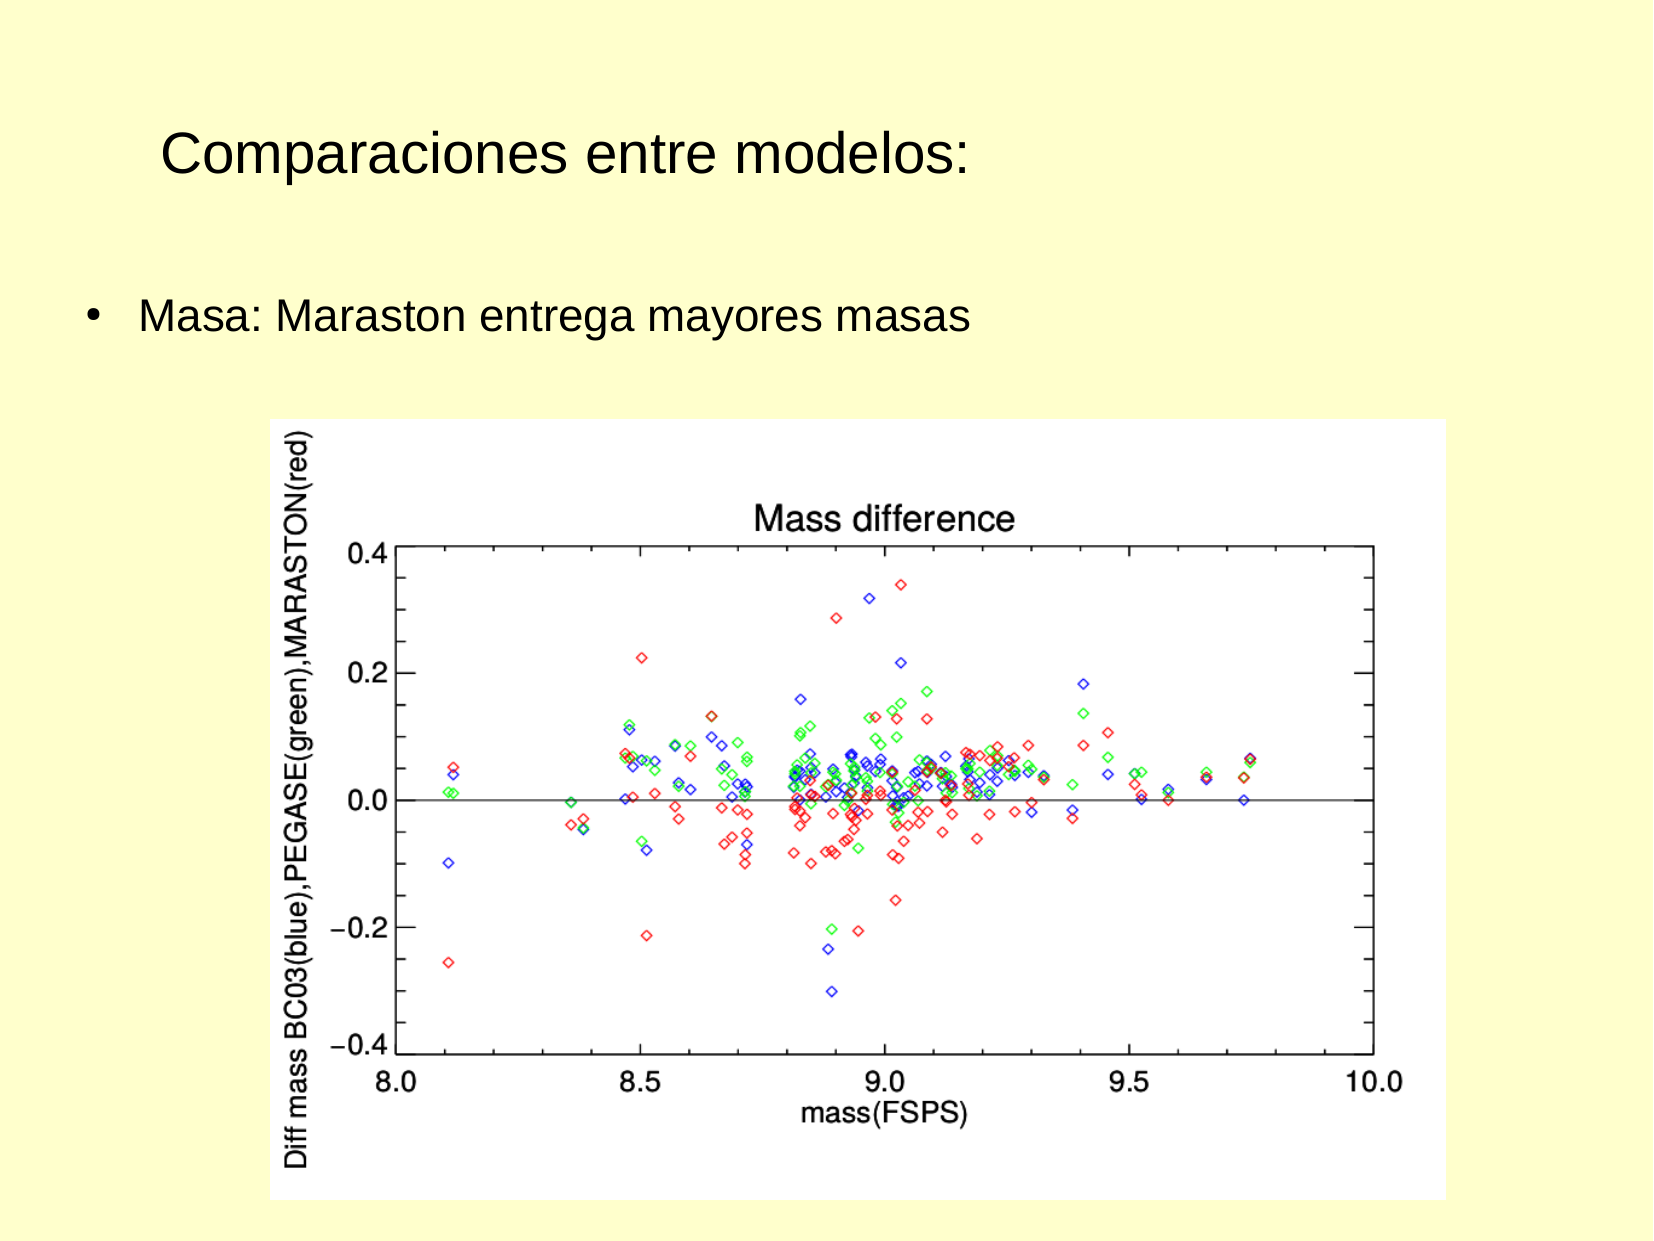

# Comparaciones entre modelos:
Masa: Maraston entrega mayores masas